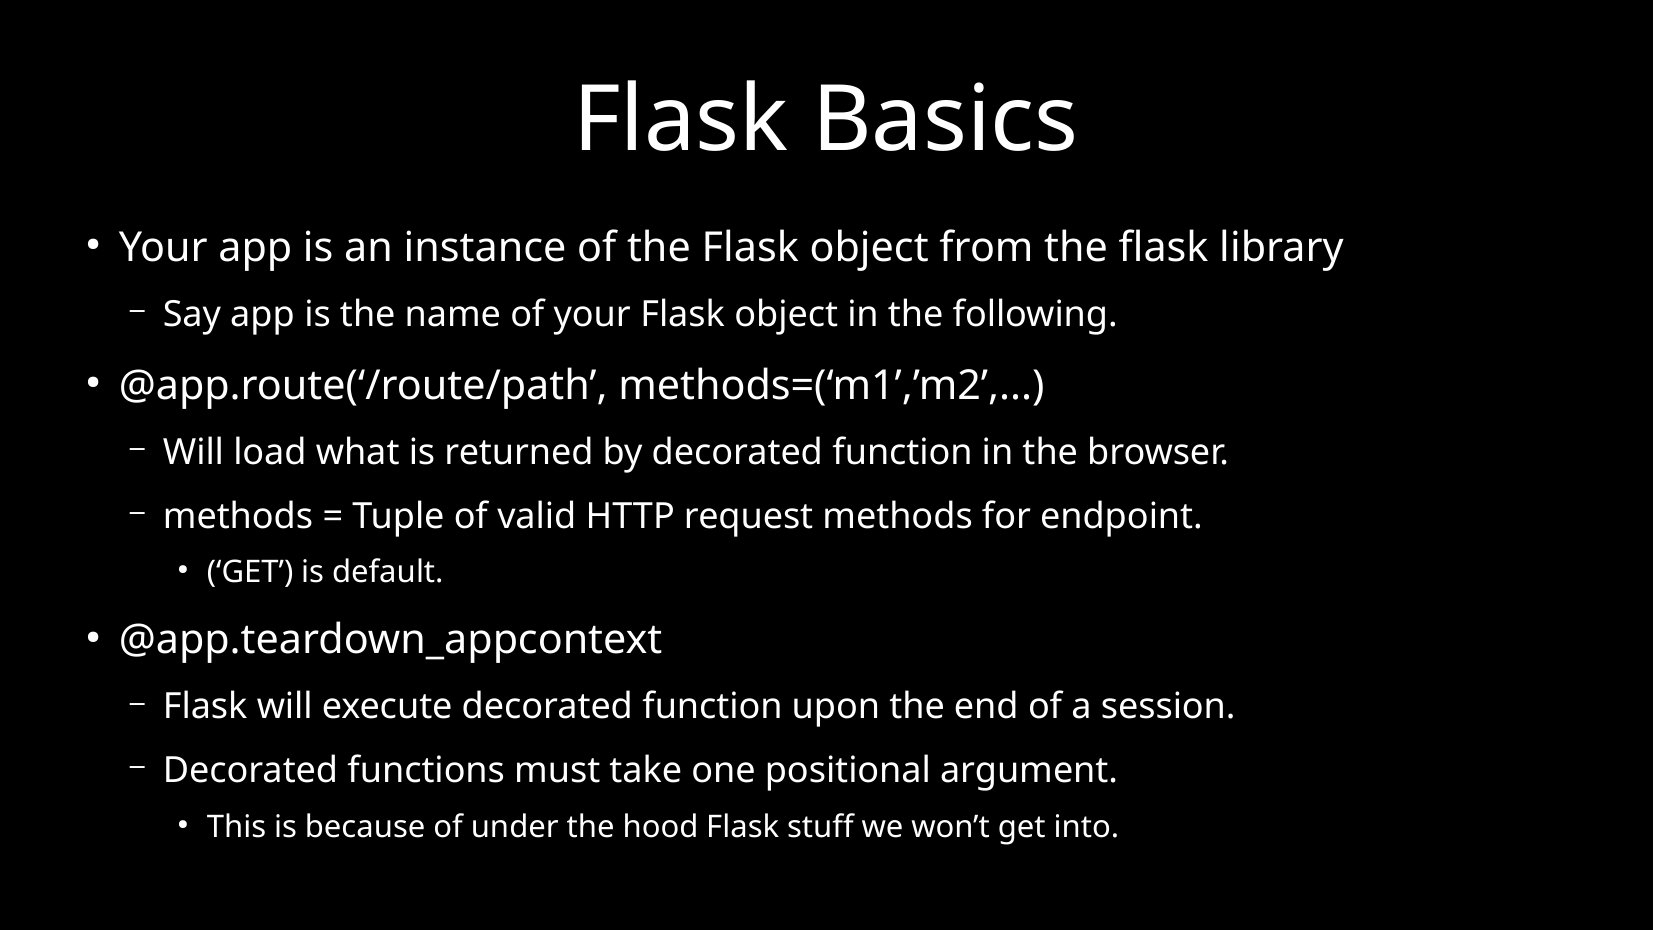

# Flask Basics
Your app is an instance of the Flask object from the flask library
Say app is the name of your Flask object in the following.
@app.route(‘/route/path’, methods=(‘m1’,’m2’,...)
Will load what is returned by decorated function in the browser.
methods = Tuple of valid HTTP request methods for endpoint.
(‘GET’) is default.
@app.teardown_appcontext
Flask will execute decorated function upon the end of a session.
Decorated functions must take one positional argument.
This is because of under the hood Flask stuff we won’t get into.